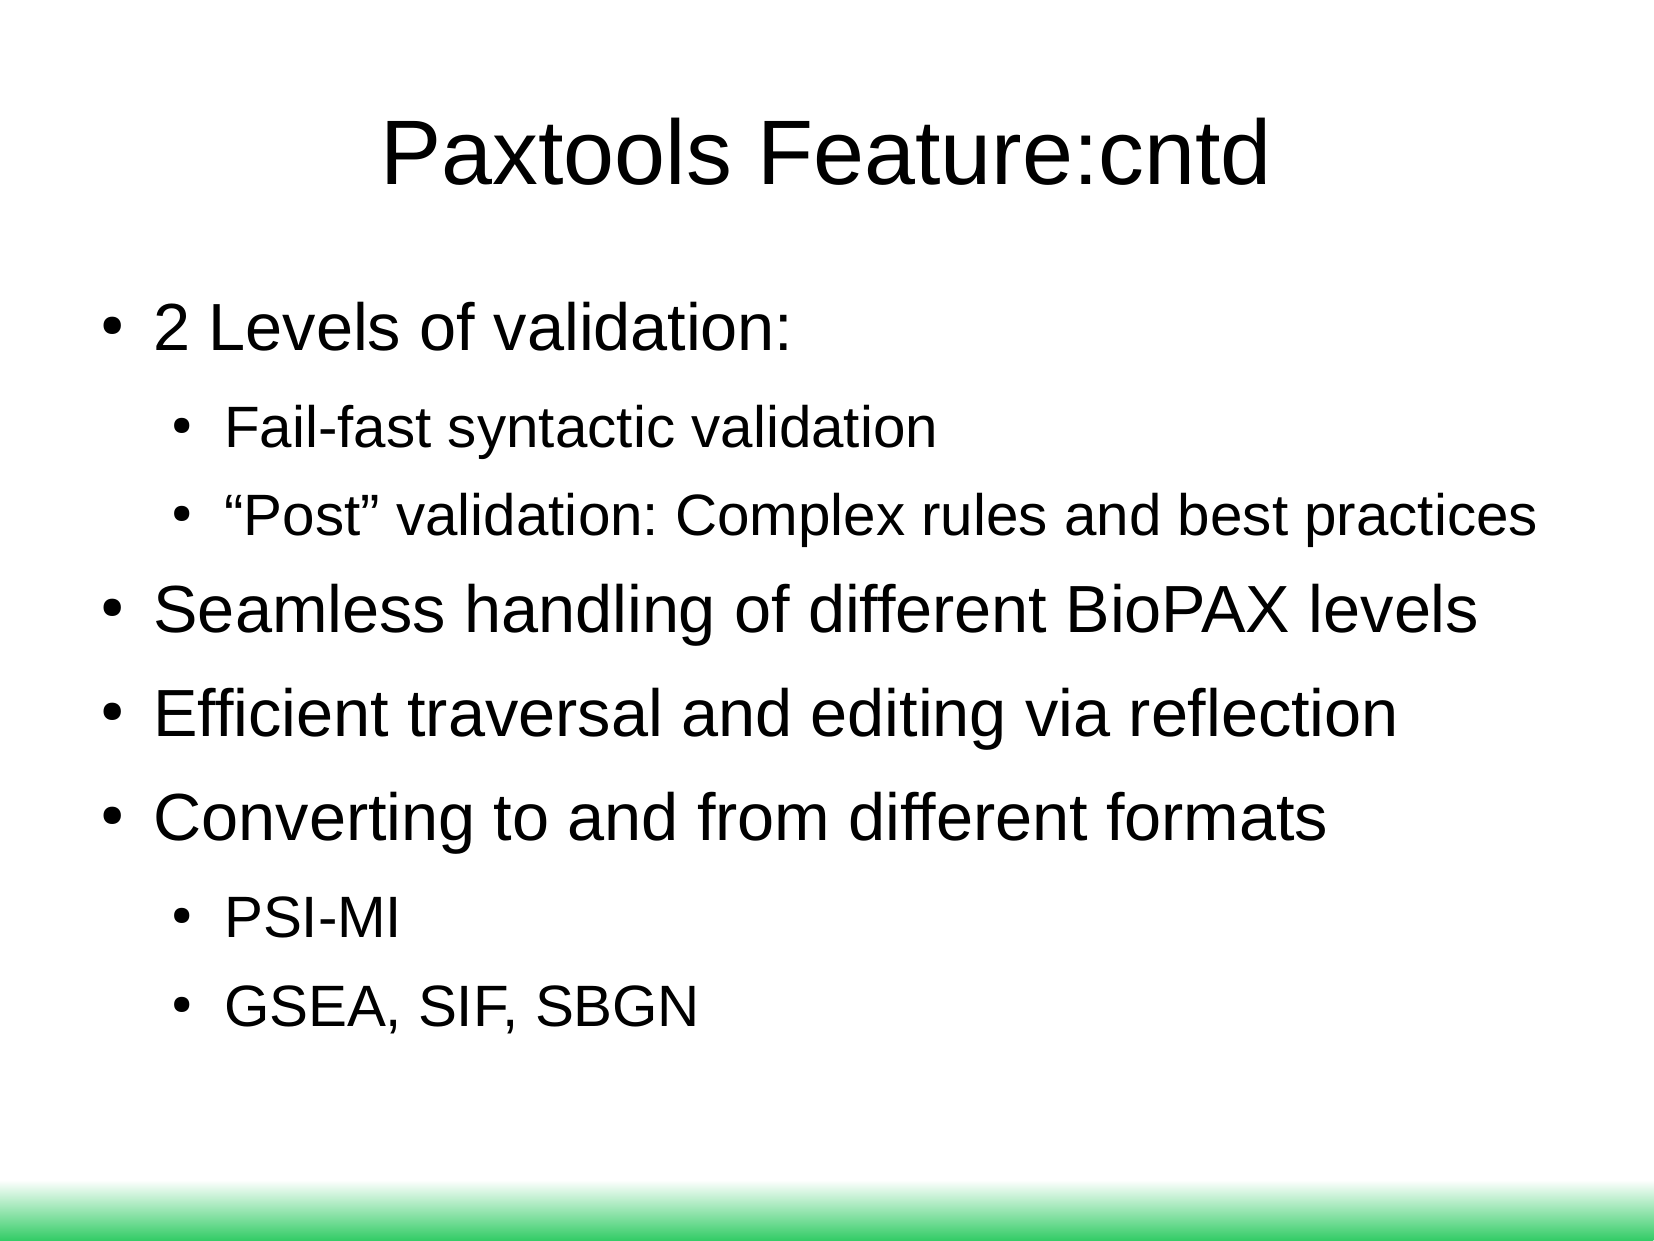

# Paxtools Feature:cntd
2 Levels of validation:
Fail-fast syntactic validation
“Post” validation: Complex rules and best practices
Seamless handling of different BioPAX levels
Efficient traversal and editing via reflection
Converting to and from different formats
PSI-MI
GSEA, SIF, SBGN